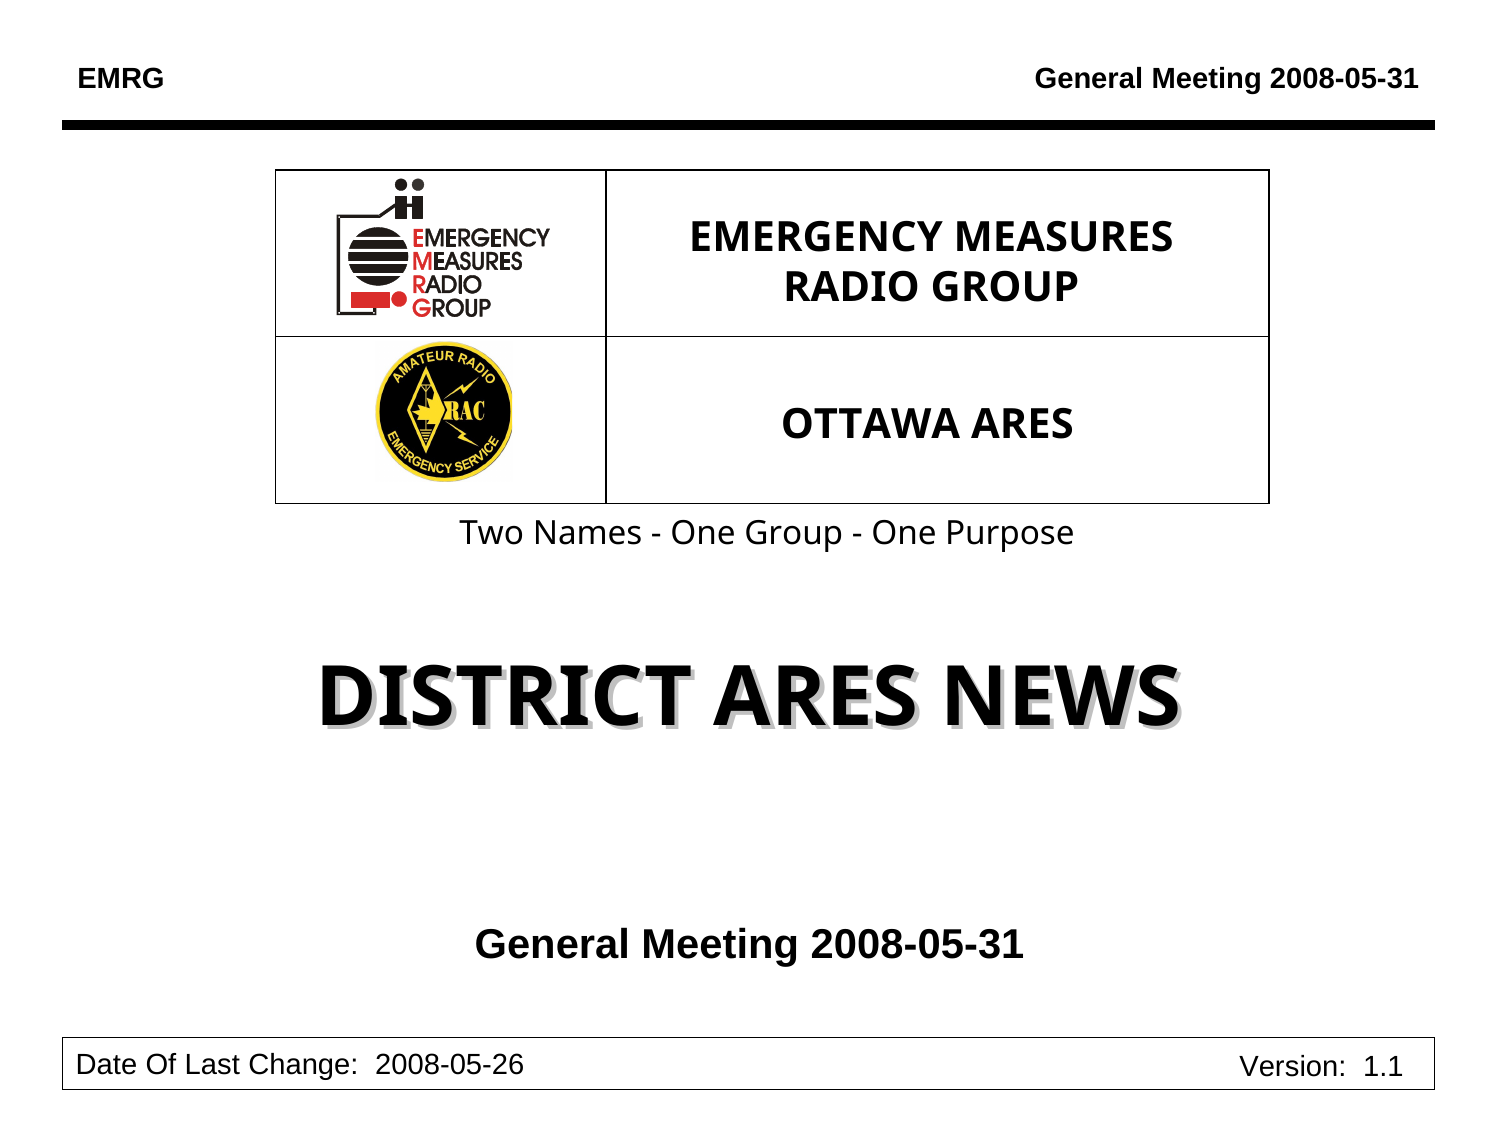

EMRG
General Meeting 2008-05-31
EMERGENCY MEASURES RADIO GROUP
OTTAWA ARES
Two Names - One Group - One Purpose
DISTRICT ARES NEWS
General Meeting 2008-05-31
Date Of Last Change: 2008-05-26
Version: 1.1